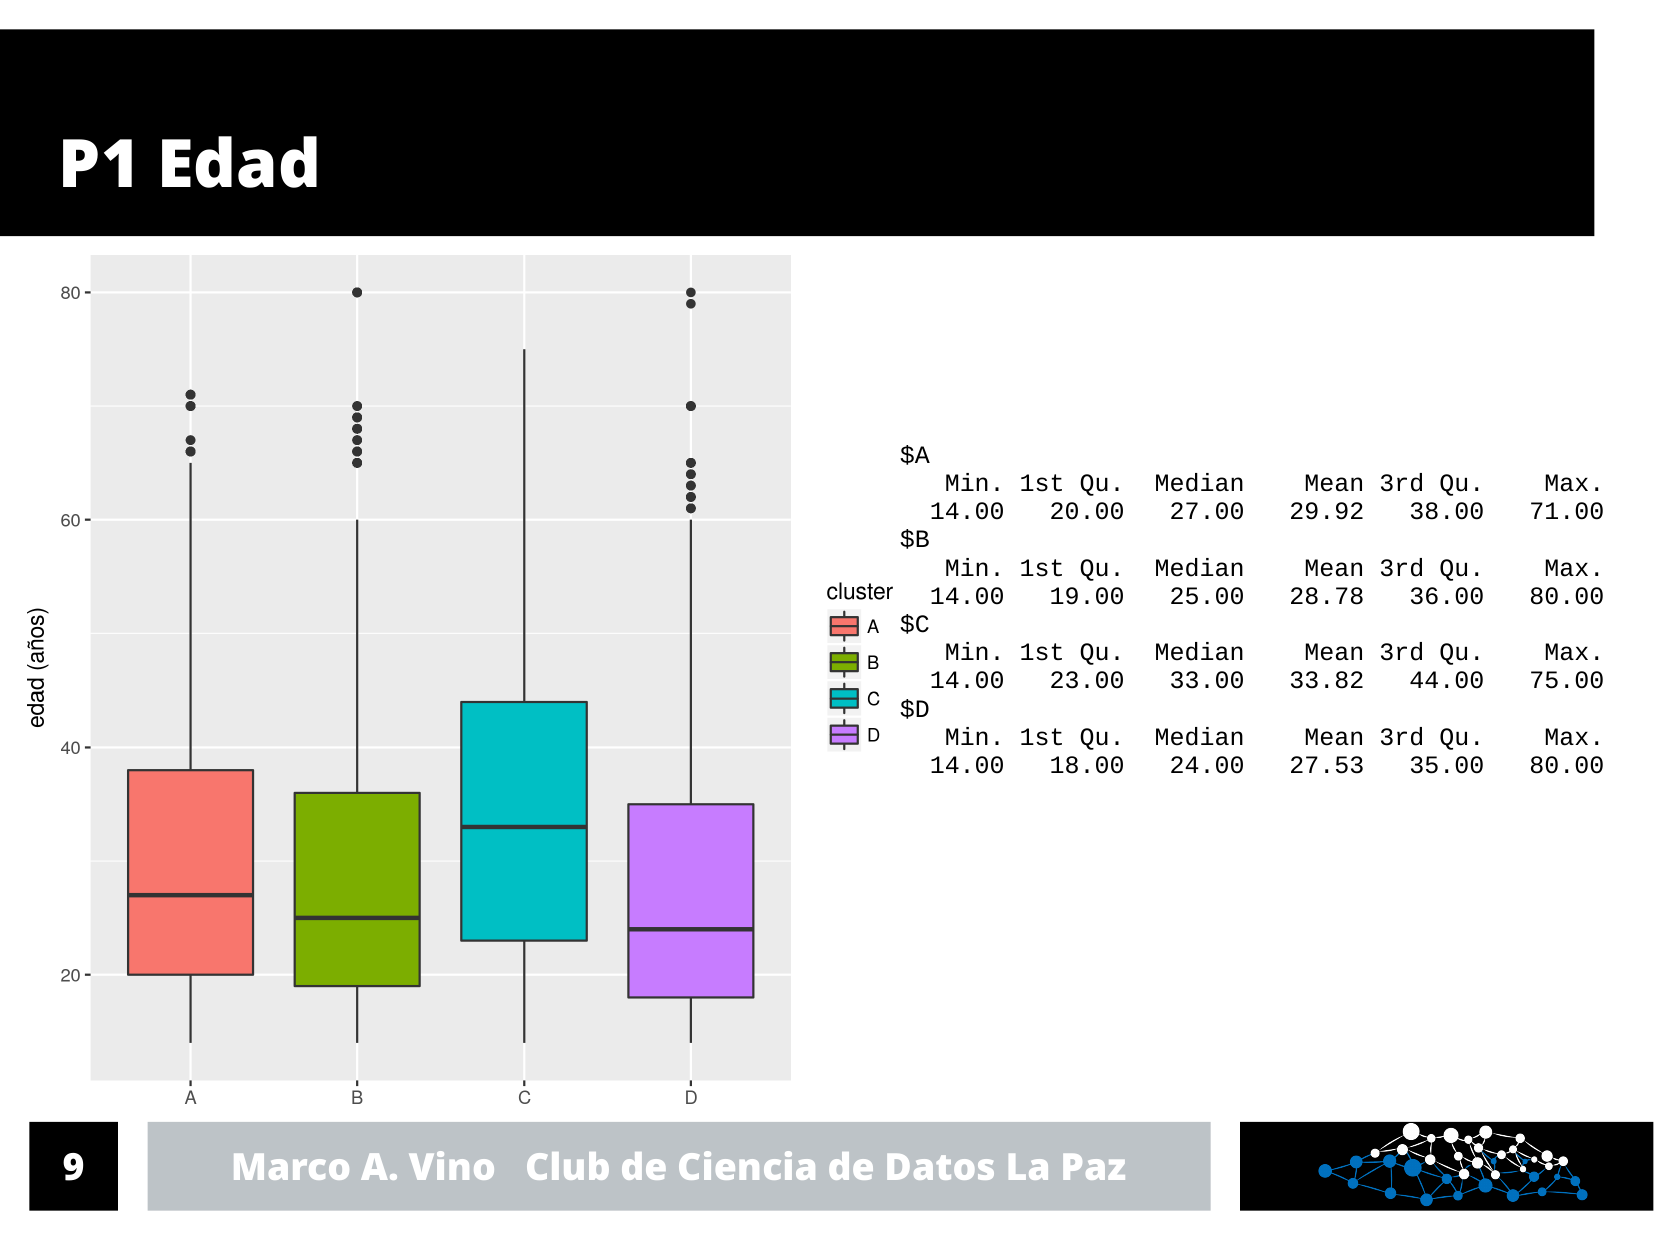

# P1 Edad
$A
 Min. 1st Qu. Median Mean 3rd Qu. Max.
 14.00 20.00 27.00 29.92 38.00 71.00
$B
 Min. 1st Qu. Median Mean 3rd Qu. Max.
 14.00 19.00 25.00 28.78 36.00 80.00
$C
 Min. 1st Qu. Median Mean 3rd Qu. Max.
 14.00 23.00 33.00 33.82 44.00 75.00
$D
 Min. 1st Qu. Median Mean 3rd Qu. Max.
 14.00 18.00 24.00 27.53 35.00 80.00
9